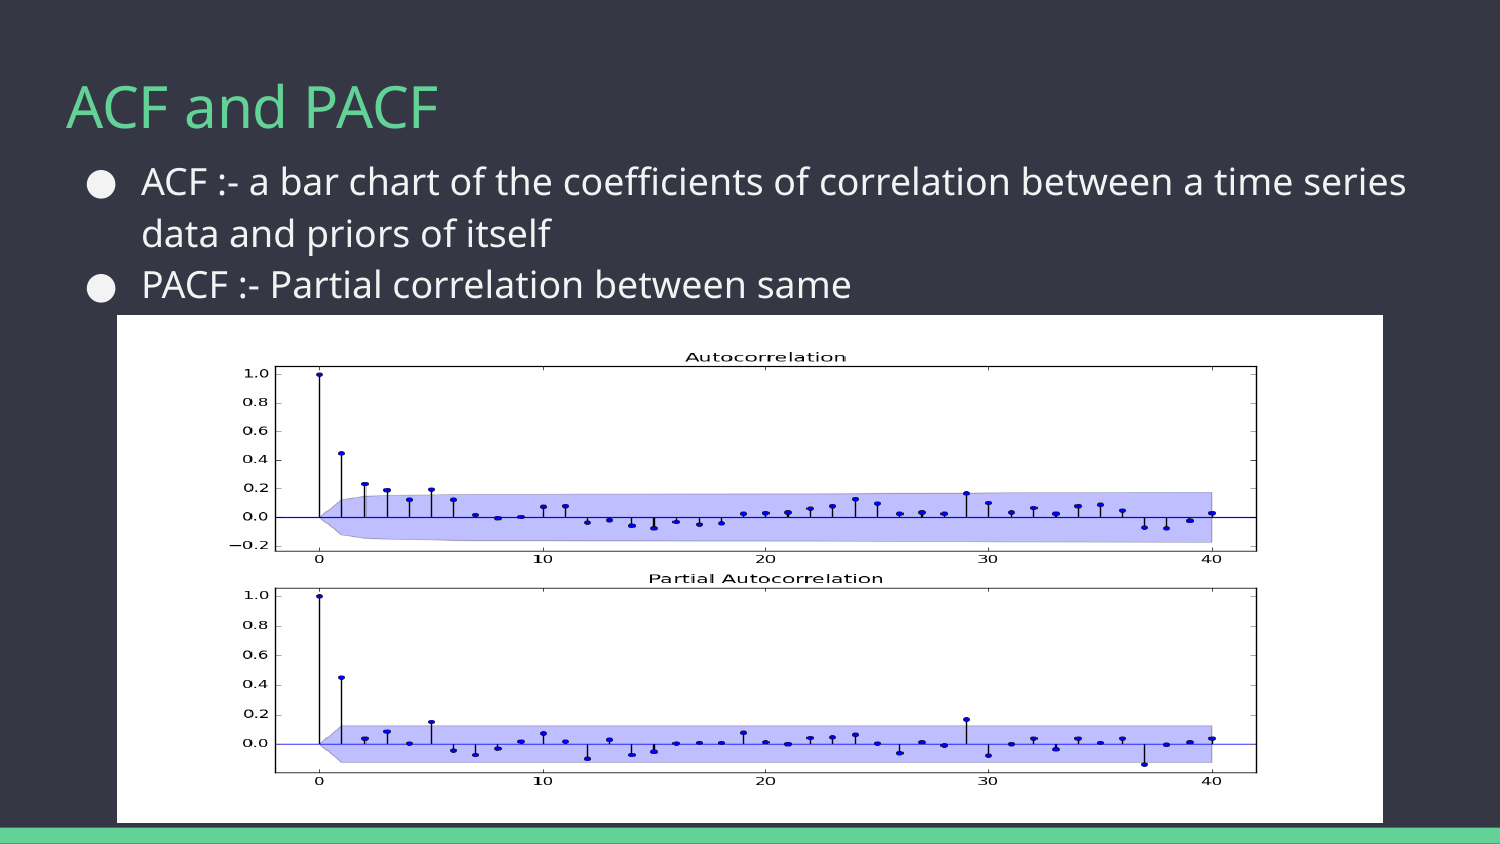

# ACF and PACF
ACF :- a bar chart of the coefficients of correlation between a time series data and priors of itself
PACF :- Partial correlation between same